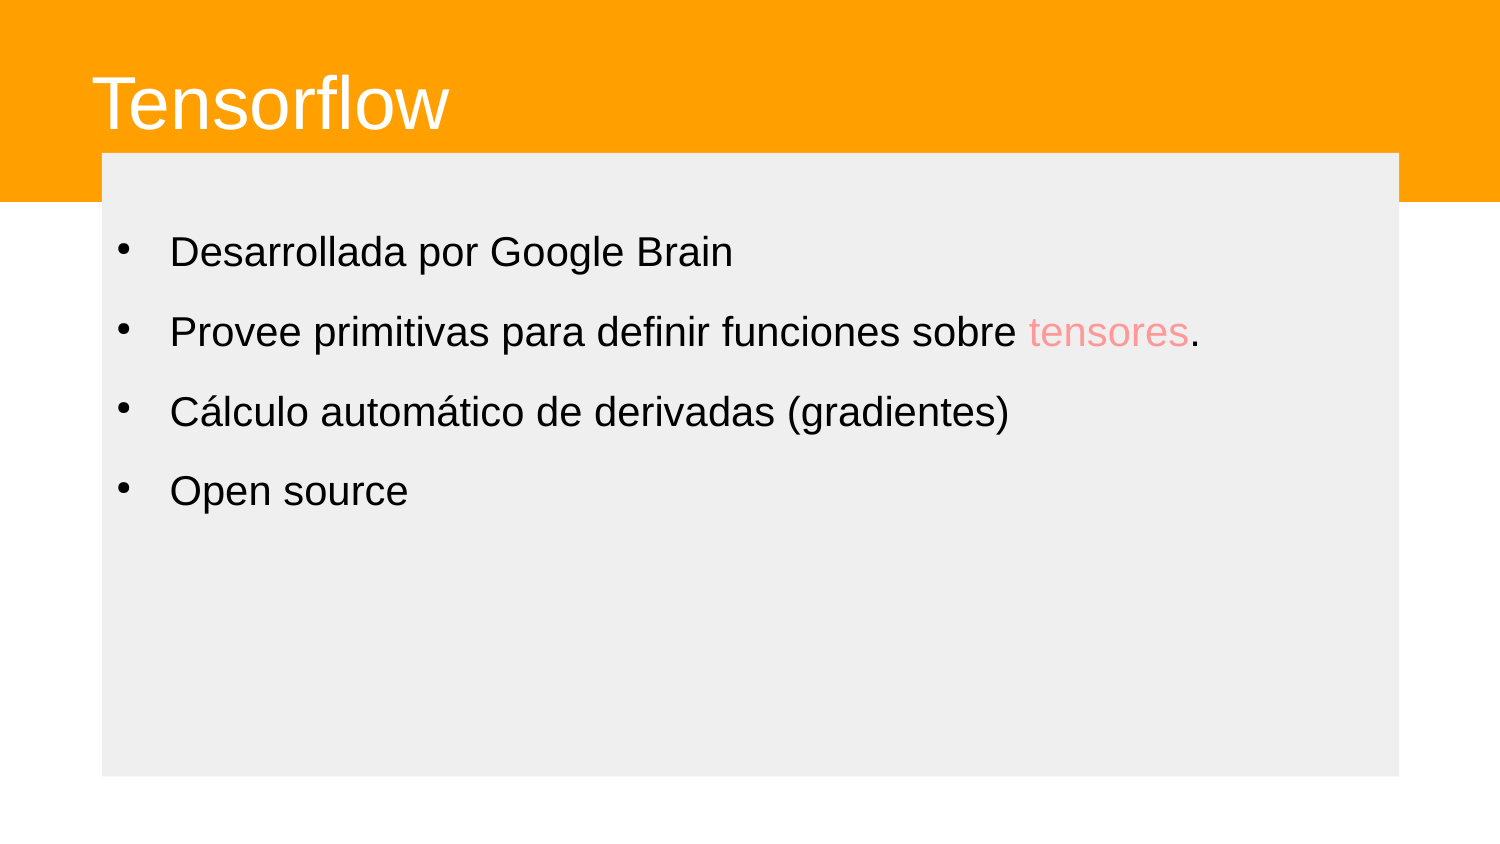

# Tensorflow
Desarrollada por Google Brain
Provee primitivas para definir funciones sobre tensores.
Cálculo automático de derivadas (gradientes)
Open source